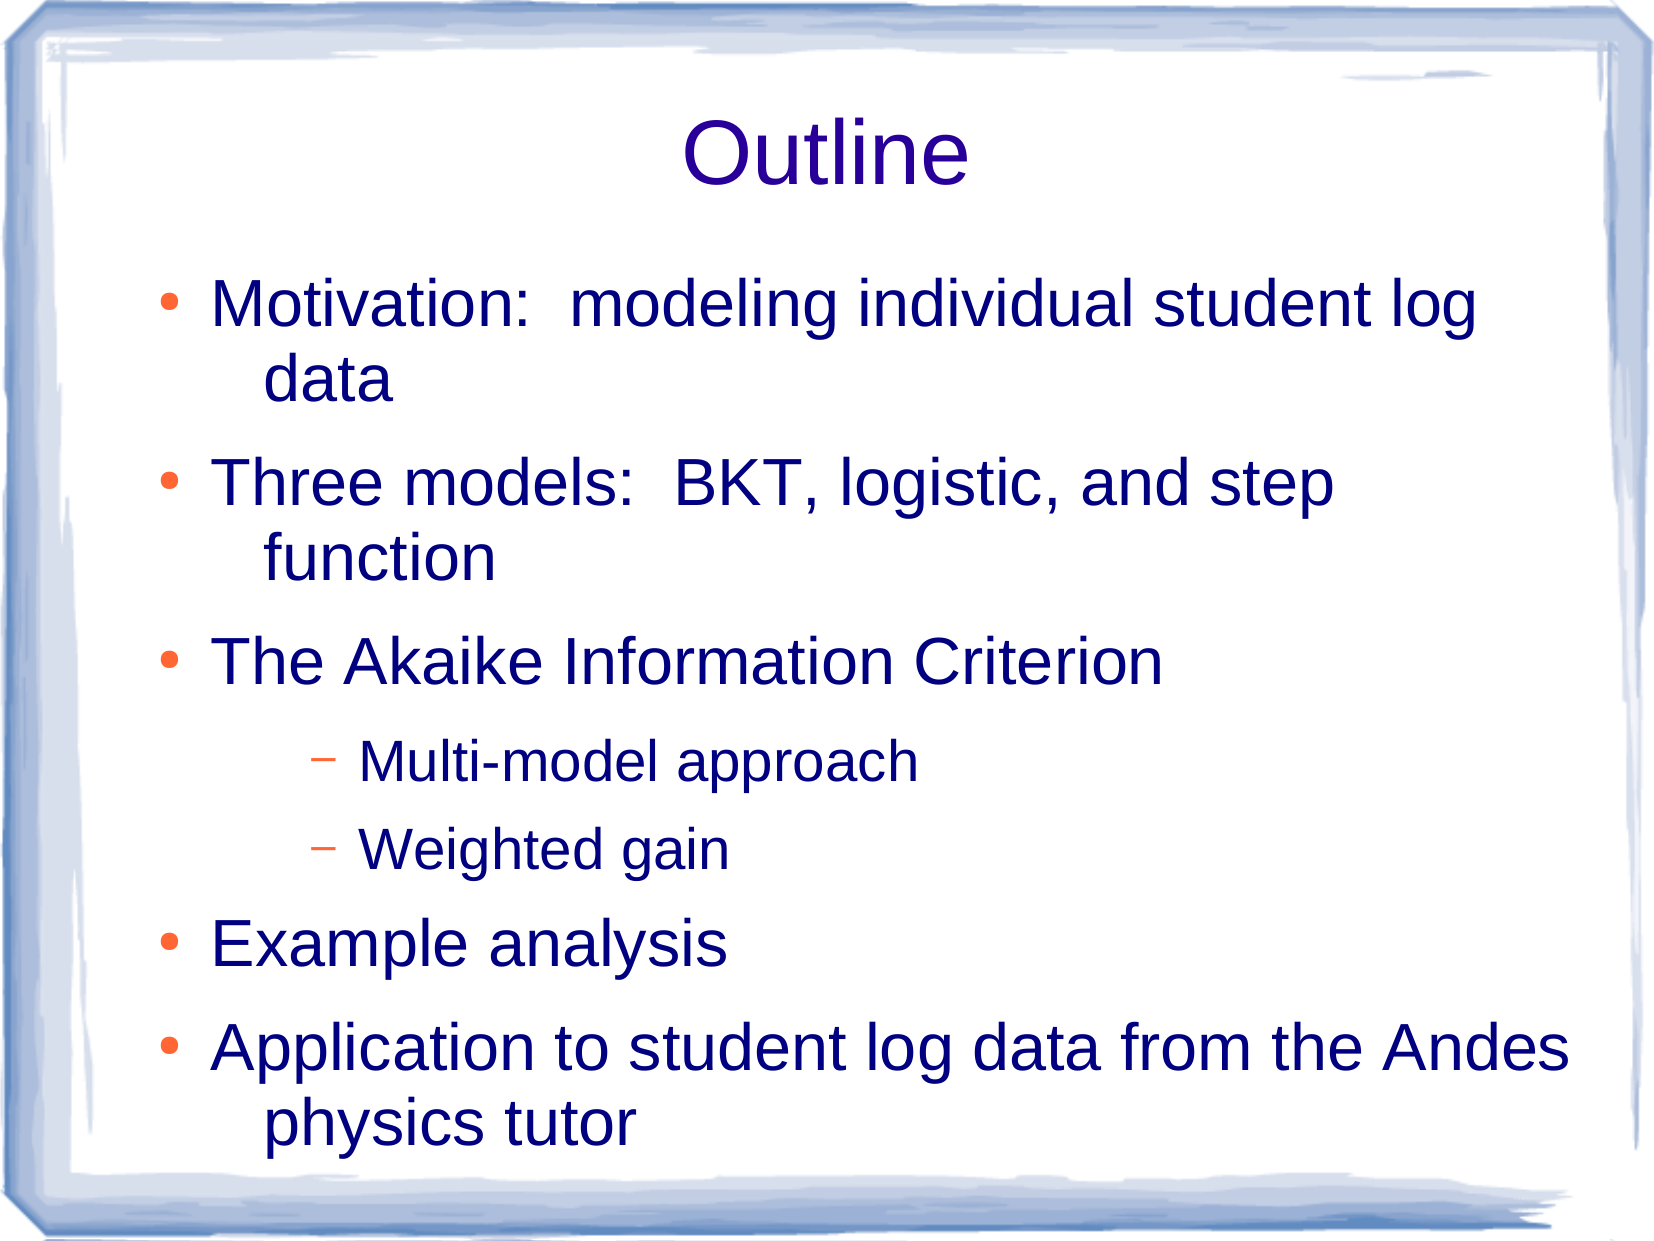

# Outline
Motivation: modeling individual student log data
Three models: BKT, logistic, and step function
The Akaike Information Criterion
Multi-model approach
Weighted gain
Example analysis
Application to student log data from the Andes physics tutor